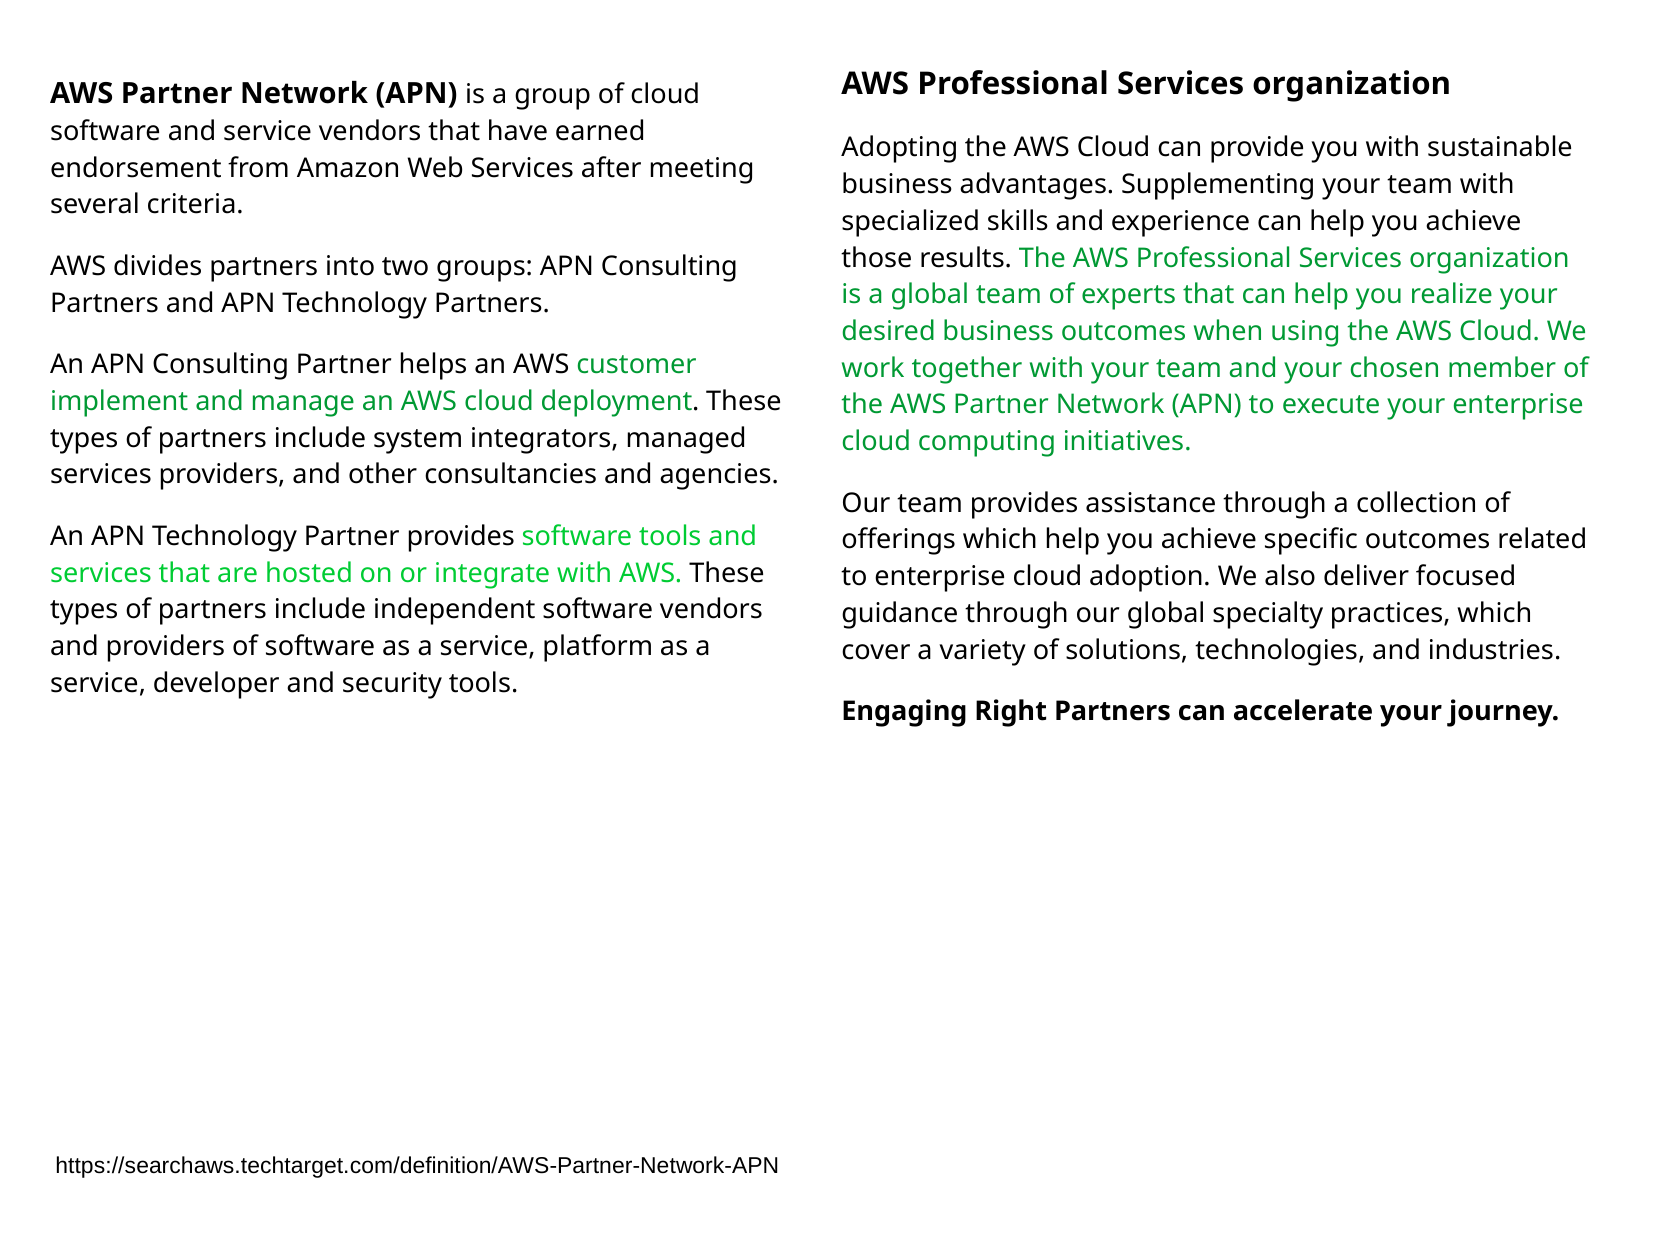

AWS Professional Services organization
Adopting the AWS Cloud can provide you with sustainable business advantages. Supplementing your team with specialized skills and experience can help you achieve those results. The AWS Professional Services organization is a global team of experts that can help you realize your desired business outcomes when using the AWS Cloud. We work together with your team and your chosen member of the AWS Partner Network (APN) to execute your enterprise cloud computing initiatives.
Our team provides assistance through a collection of offerings which help you achieve specific outcomes related to enterprise cloud adoption. We also deliver focused guidance through our global specialty practices, which cover a variety of solutions, technologies, and industries.
Engaging Right Partners can accelerate your journey.
AWS Partner Network (APN) is a group of cloud software and service vendors that have earned endorsement from Amazon Web Services after meeting several criteria.
AWS divides partners into two groups: APN Consulting Partners and APN Technology Partners.
An APN Consulting Partner helps an AWS customer implement and manage an AWS cloud deployment. These types of partners include system integrators, managed services providers, and other consultancies and agencies.
An APN Technology Partner provides software tools and services that are hosted on or integrate with AWS. These types of partners include independent software vendors and providers of software as a service, platform as a service, developer and security tools.
https://searchaws.techtarget.com/definition/AWS-Partner-Network-APN